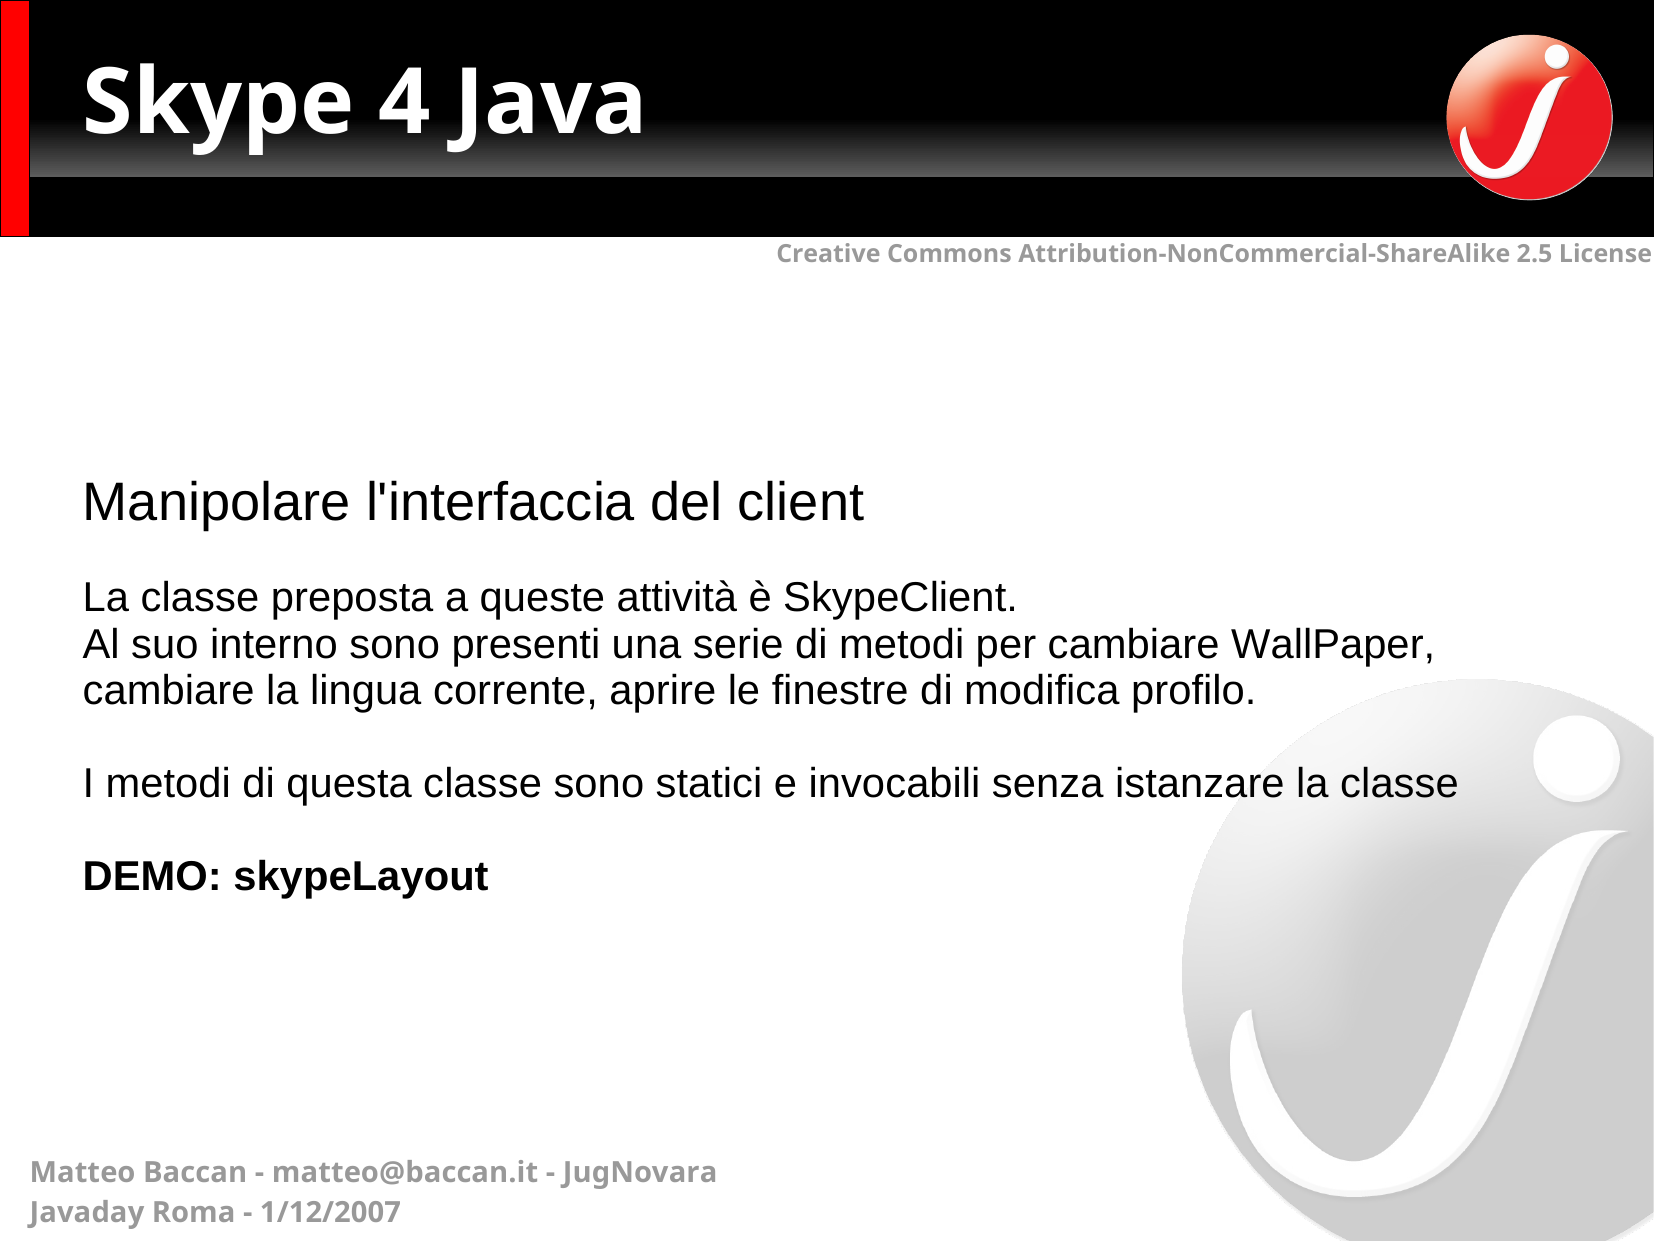

# Skype 4 Java
Manipolare l'interfaccia del client
La classe preposta a queste attività è SkypeClient.
Al suo interno sono presenti una serie di metodi per cambiare WallPaper, cambiare la lingua corrente, aprire le finestre di modifica profilo.
I metodi di questa classe sono statici e invocabili senza istanzare la classe
DEMO: skypeLayout